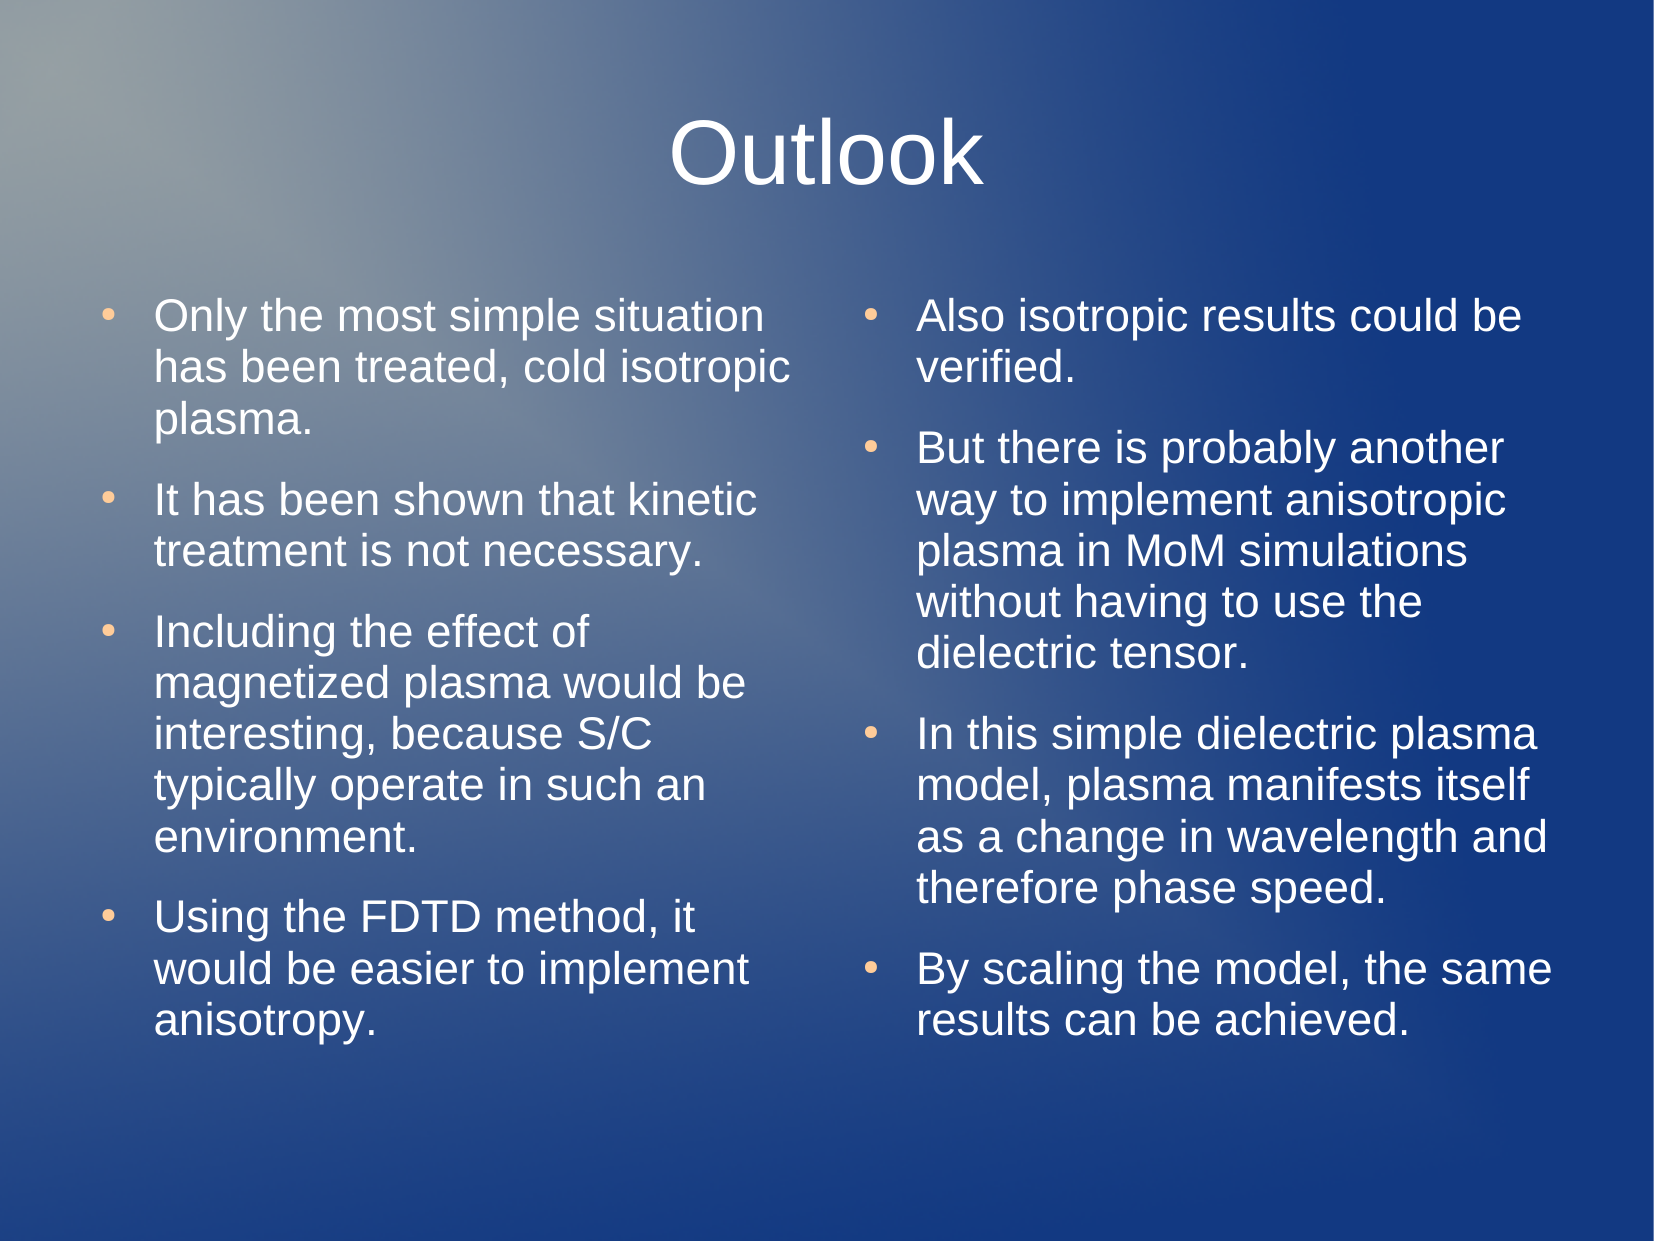

# Outlook
Only the most simple situation has been treated, cold isotropic plasma.
It has been shown that kinetic treatment is not necessary.
Including the effect of magnetized plasma would be interesting, because S/C typically operate in such an environment.
Using the FDTD method, it would be easier to implement anisotropy.
Also isotropic results could be verified.
But there is probably another way to implement anisotropic plasma in MoM simulations without having to use the dielectric tensor.
In this simple dielectric plasma model, plasma manifests itself as a change in wavelength and therefore phase speed.
By scaling the model, the same results can be achieved.